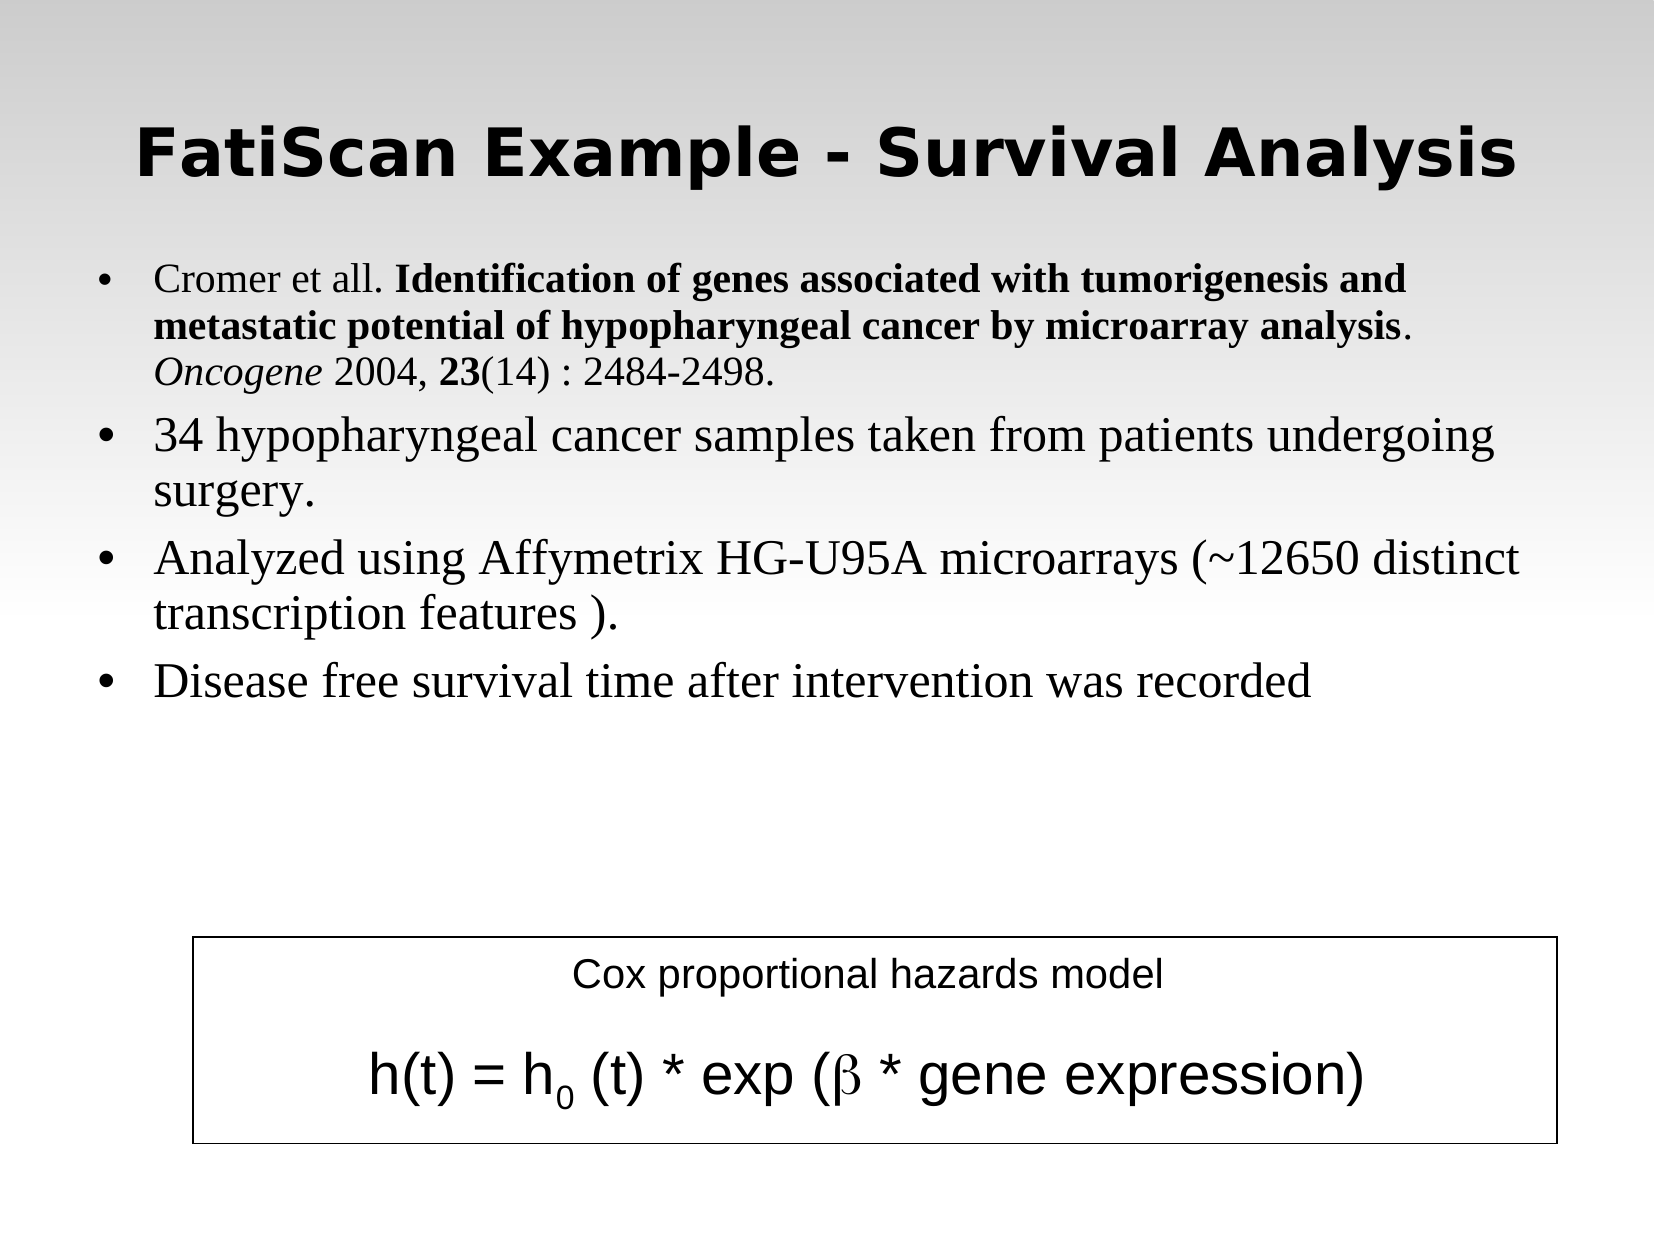

# FatiScan Example - Survival Analysis
Cromer et all. Identification of genes associated with tumorigenesis and metastatic potential of hypopharyngeal cancer by microarray analysis. Oncogene 2004, 23(14) : 2484-2498.
34 hypopharyngeal cancer samples taken from patients undergoing surgery.
Analyzed using Affymetrix HG-U95A microarrays (~12650 distinct transcription features ).
Disease free survival time after intervention was recorded
Cox proportional hazards model
h(t) = h0 (t) * exp ( * gene expression)‏